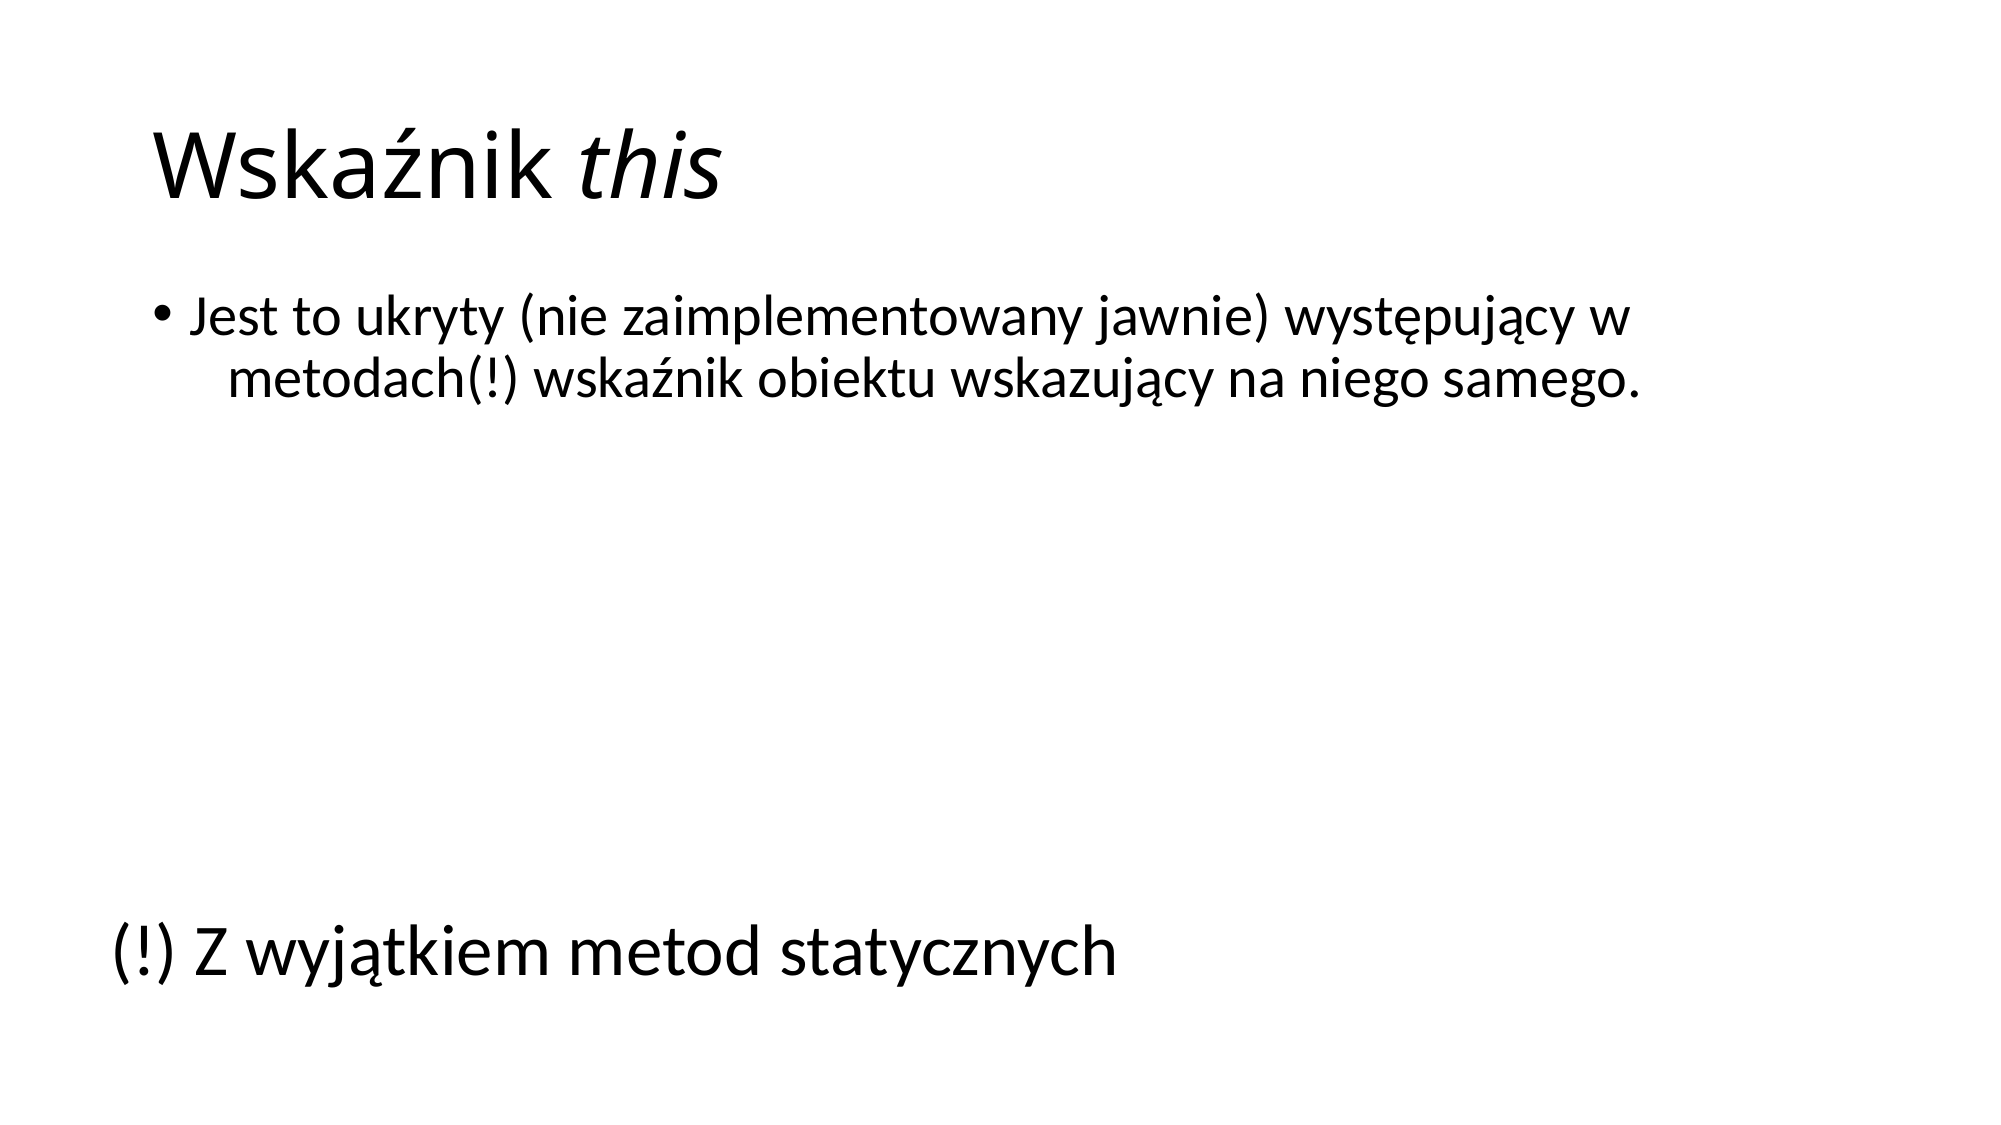

# Wskaźnik this
Jest to ukryty (nie zaimplementowany jawnie) występujący w metodach(!) wskaźnik obiektu wskazujący na niego samego.
(!) Z wyjątkiem metod statycznych